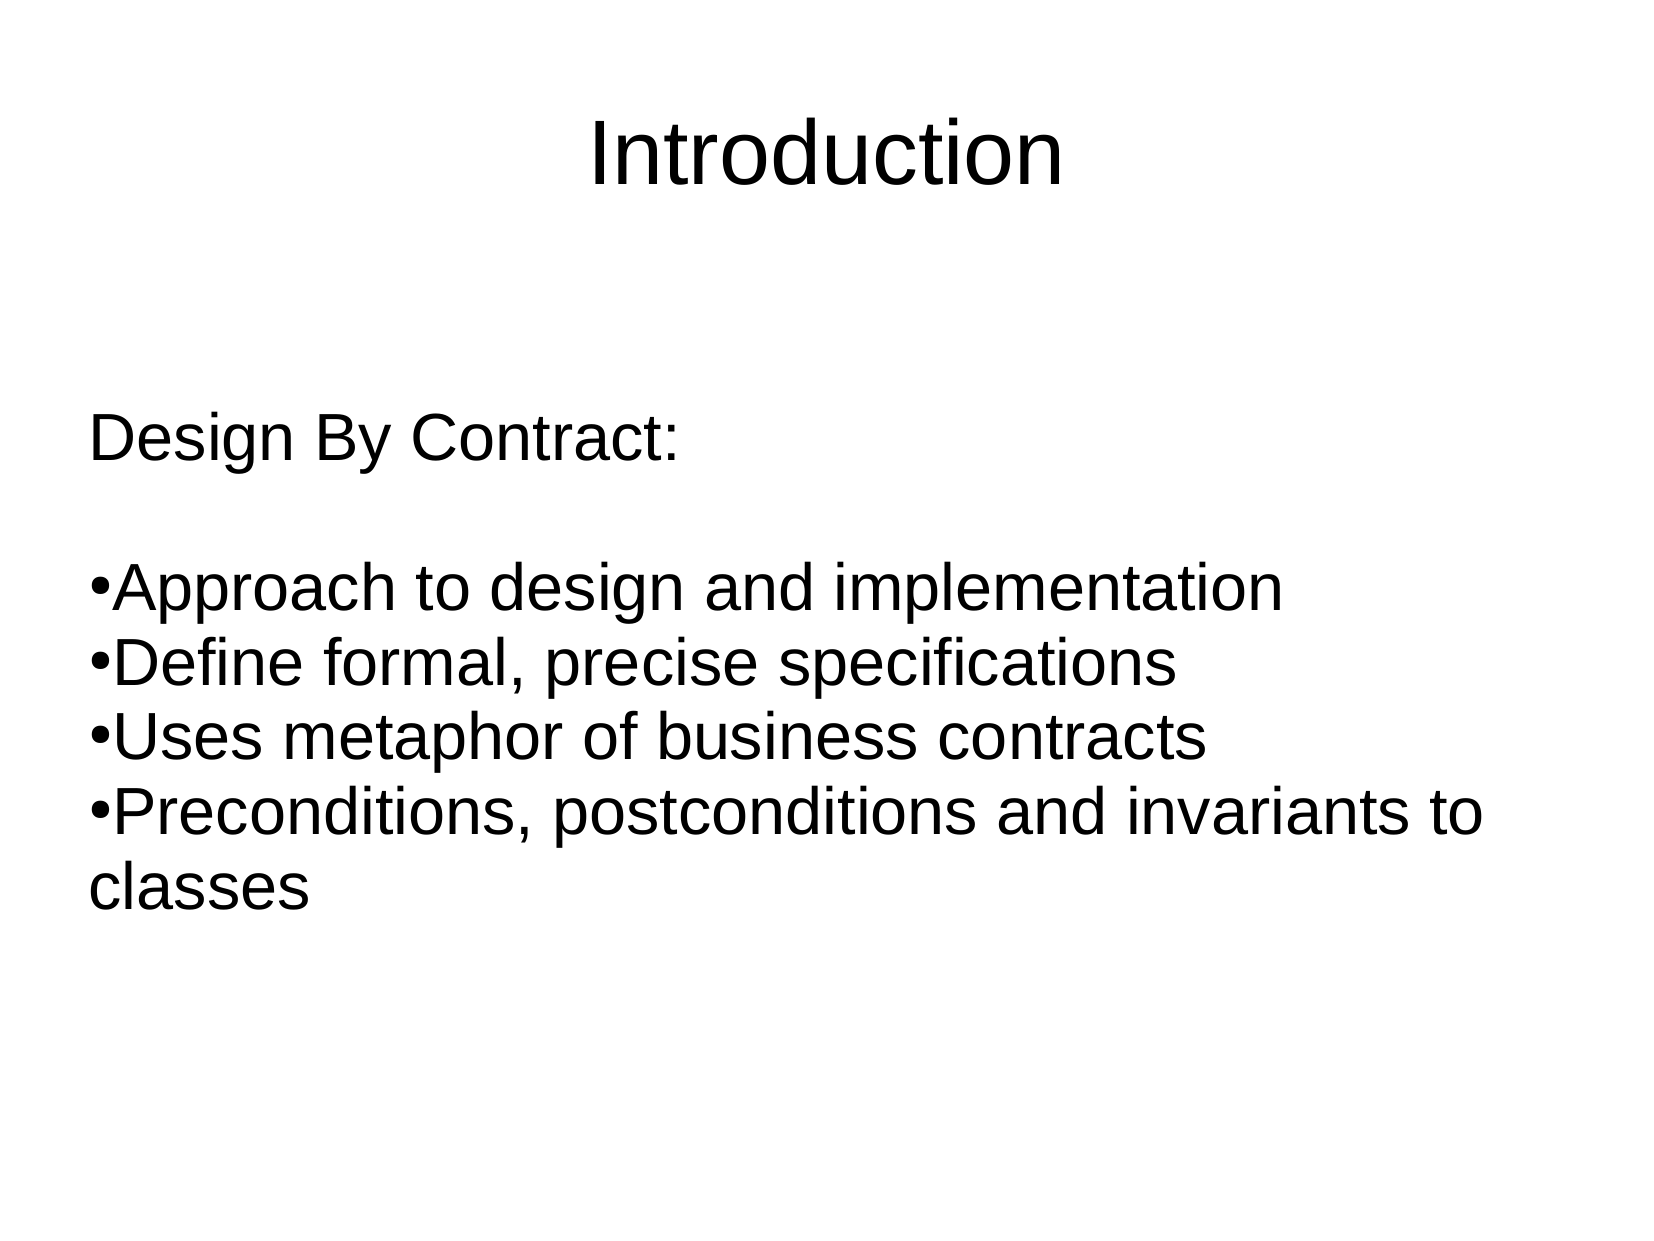

# Introduction
Design By Contract:
Approach to design and implementation
Define formal, precise specifications
Uses metaphor of business contracts
Preconditions, postconditions and invariants to classes